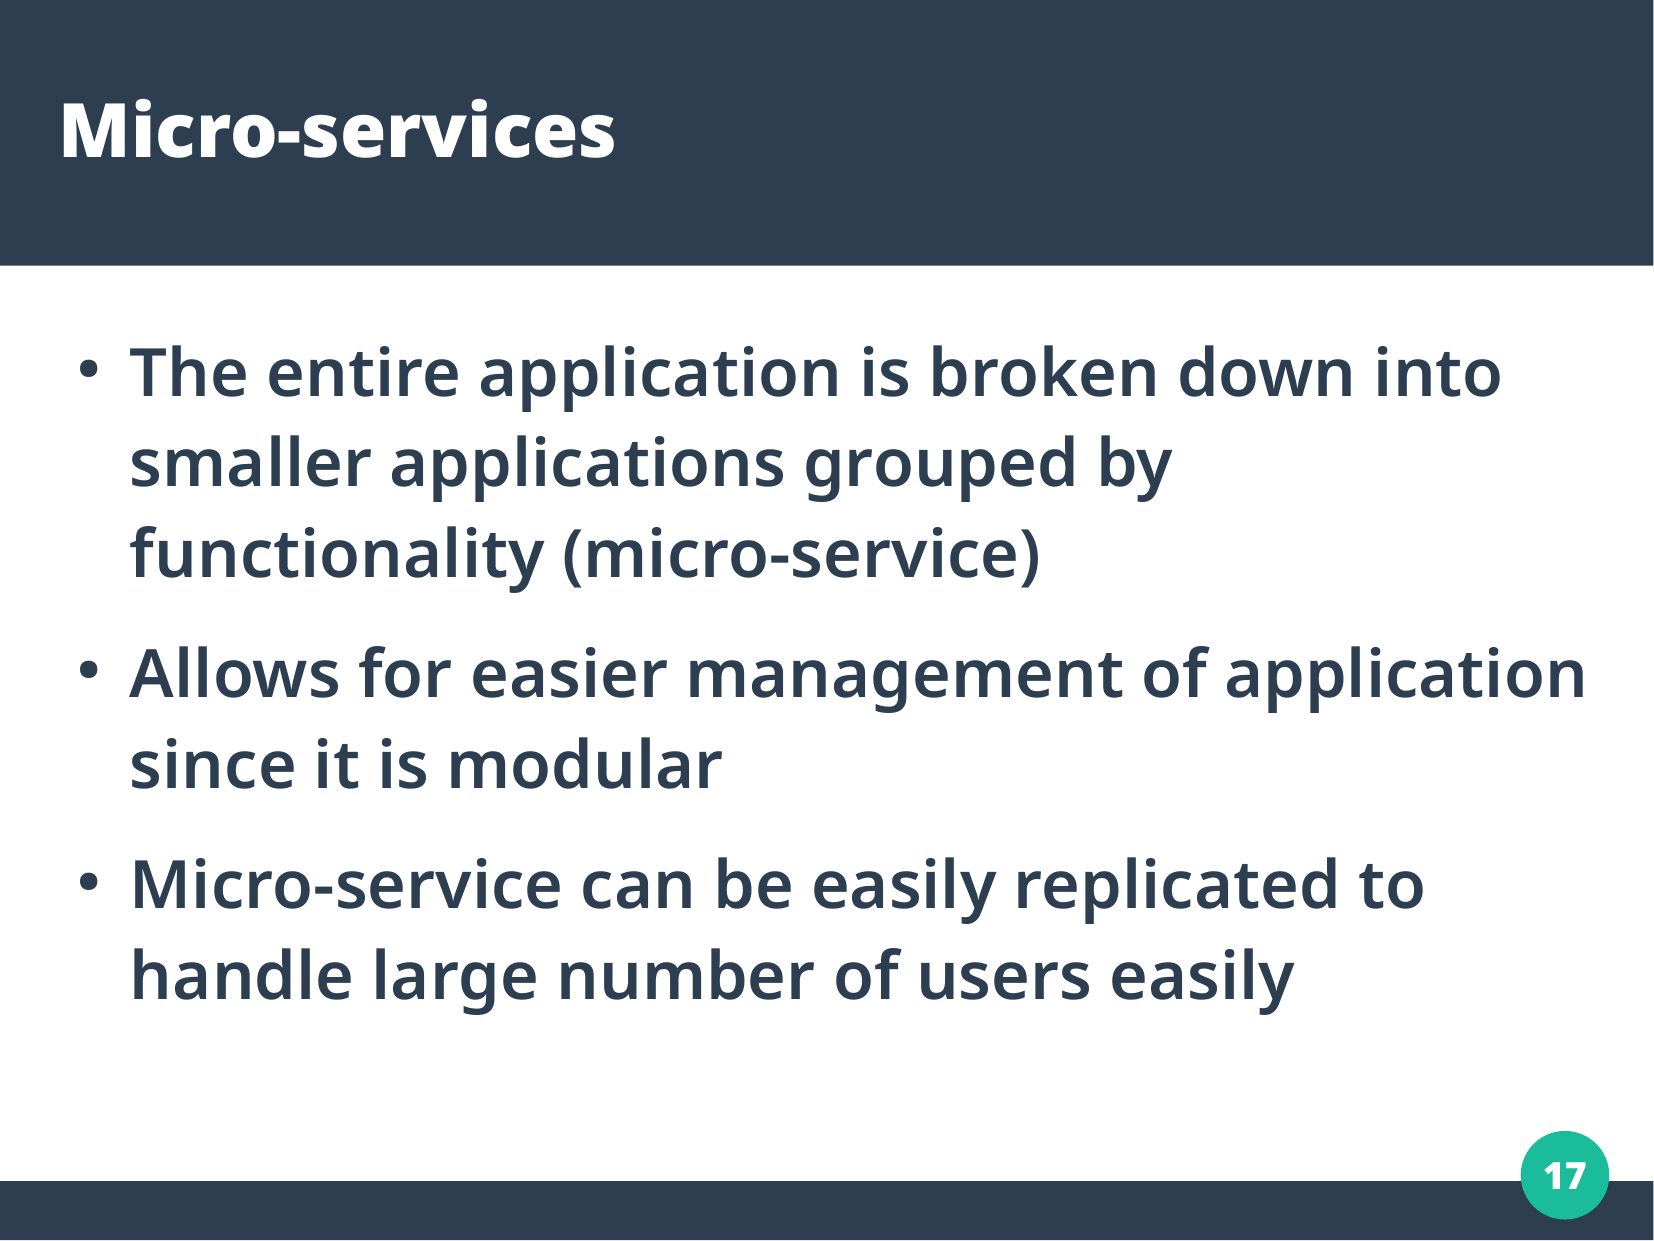

# Micro-services
The entire application is broken down into smaller applications grouped by functionality (micro-service)
Allows for easier management of application since it is modular
Micro-service can be easily replicated to handle large number of users easily
17